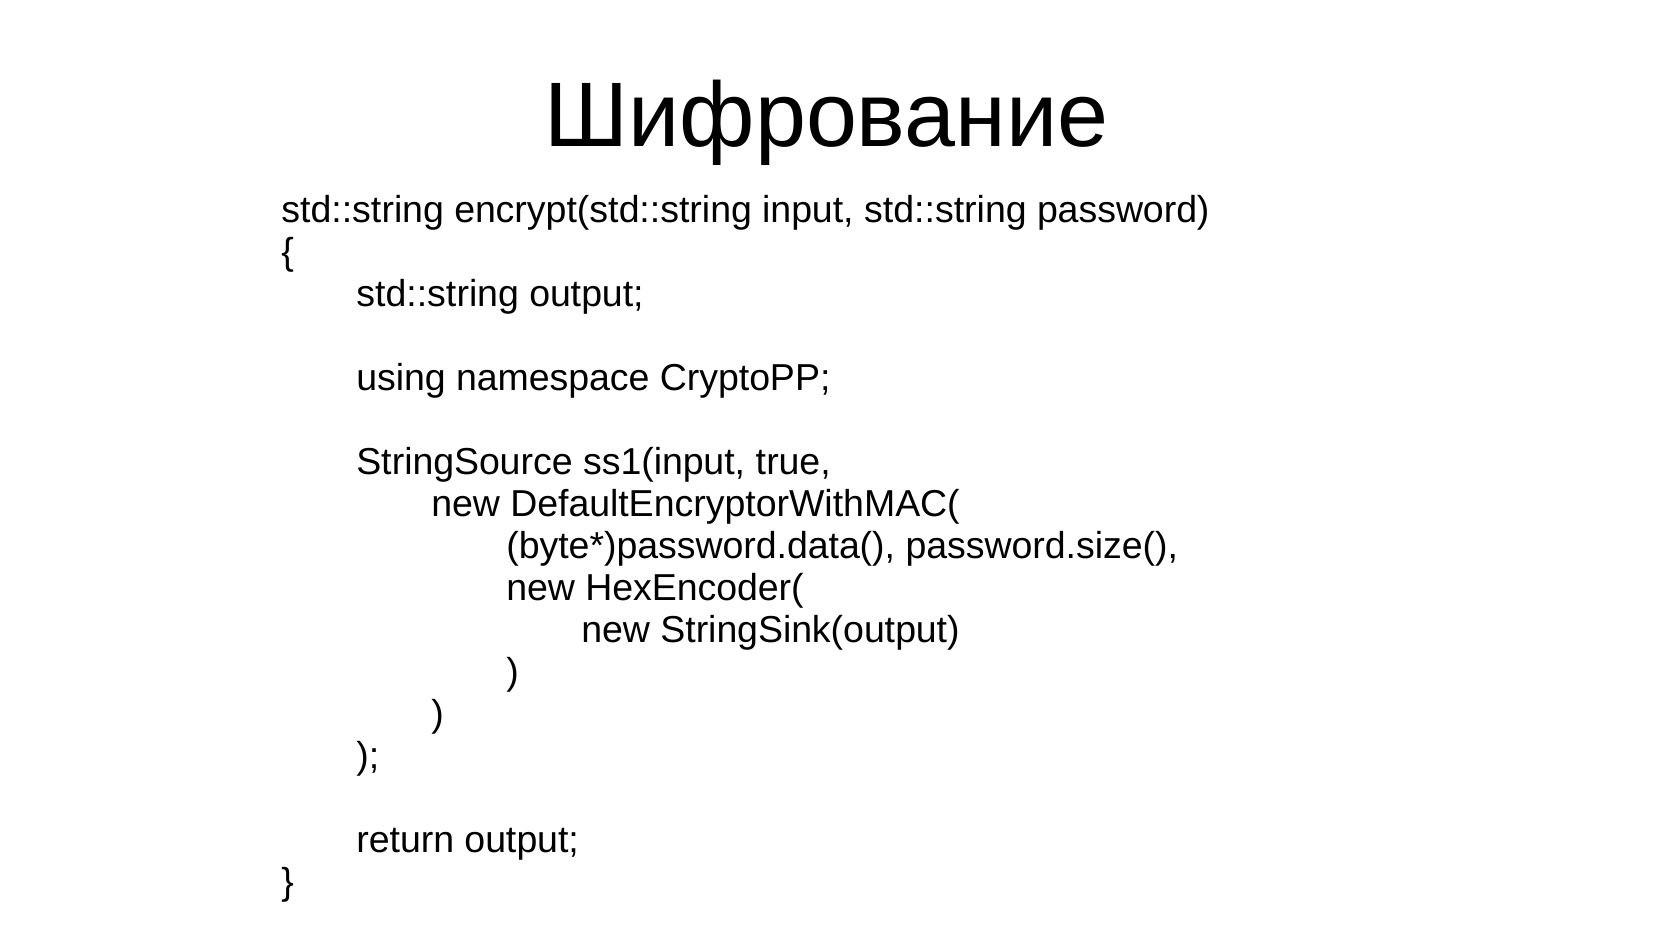

# Шифрование
std::string encrypt(std::string input, std::string password)
{
	std::string output;
	using namespace CryptoPP;
	StringSource ss1(input, true,
		new DefaultEncryptorWithMAC(
			(byte*)password.data(), password.size(),
			new HexEncoder(
				new StringSink(output)
			)
		)
	);
	return output;
}